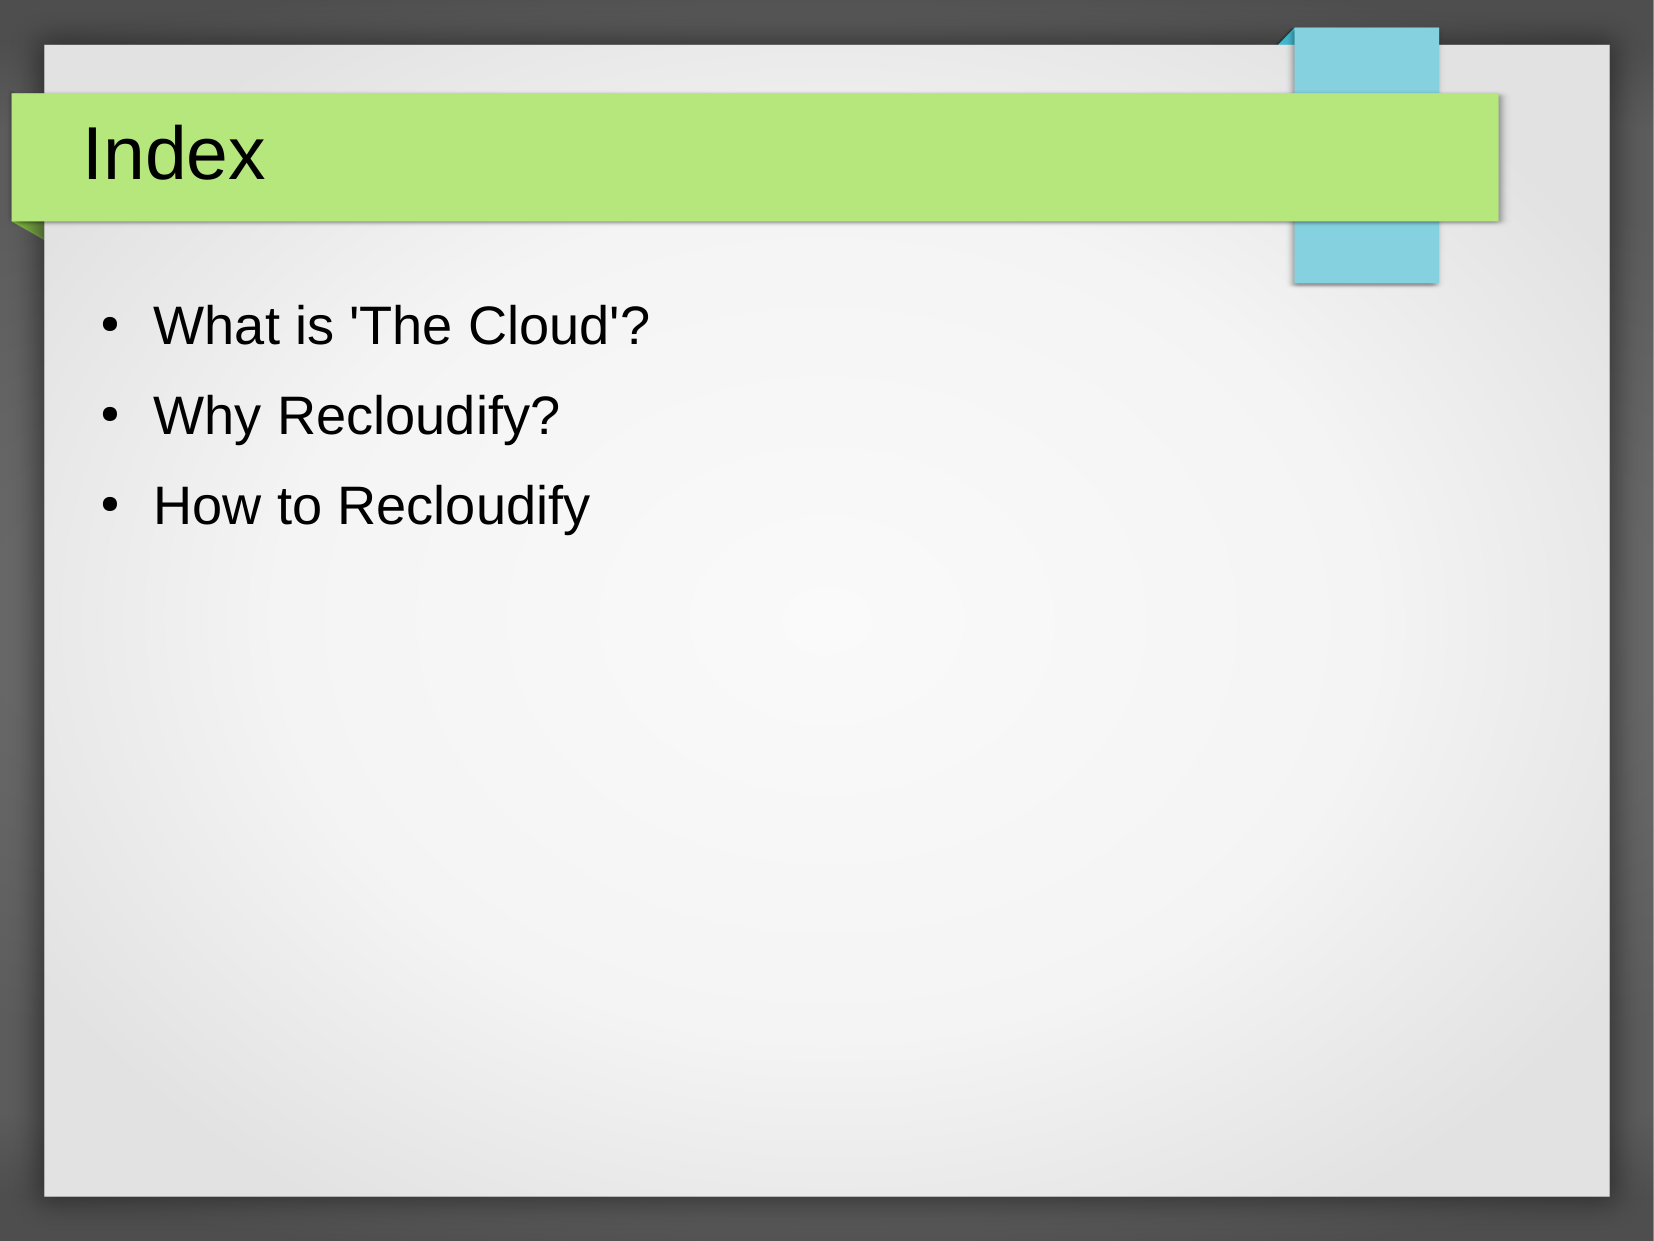

# Index
What is 'The Cloud'?
Why Recloudify?
How to Recloudify